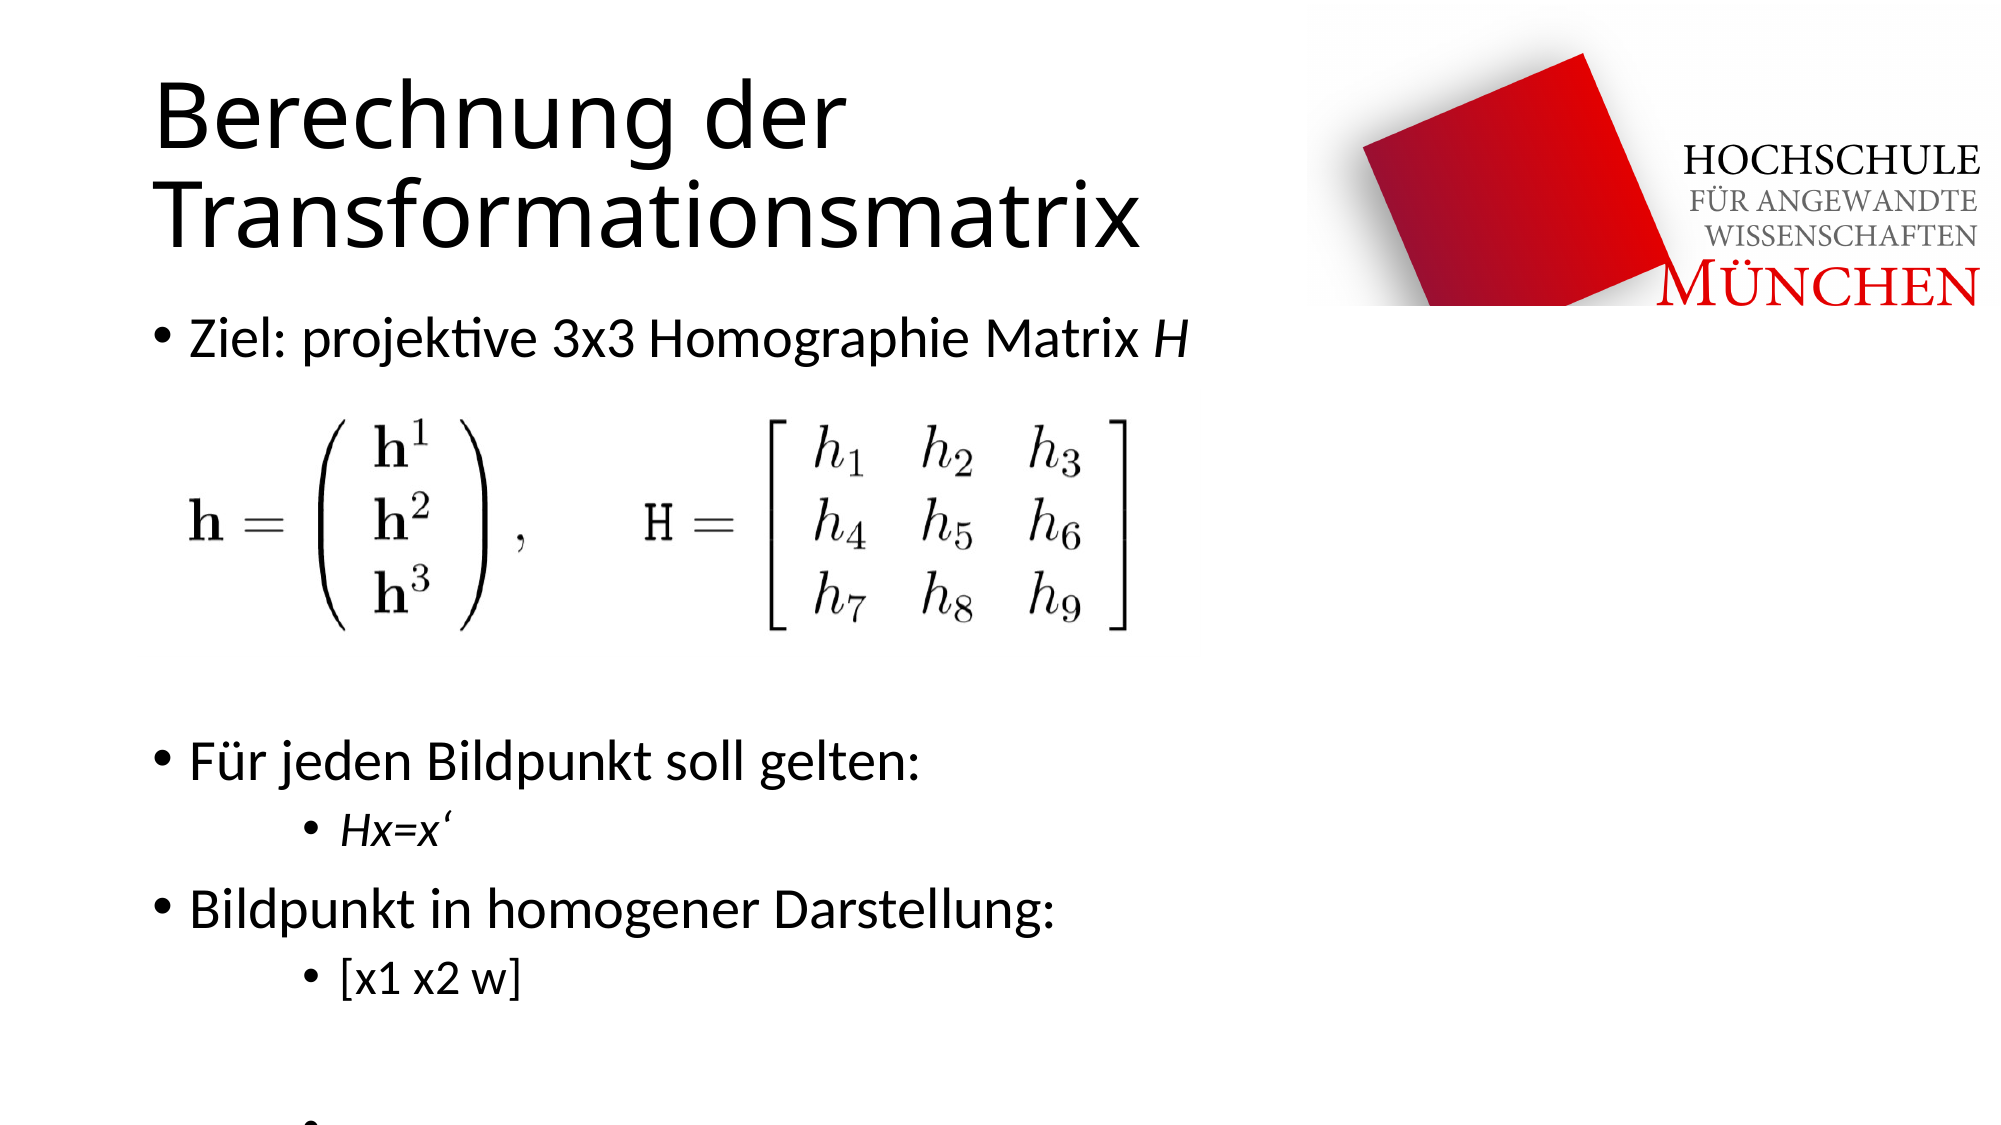

# Berechnung der Transformationsmatrix
Ziel: projektive 3x3 Homographie Matrix H
Für jeden Bildpunkt soll gelten:
Hx=x‘
Bildpunkt in homogener Darstellung:
[x1 x2 w]